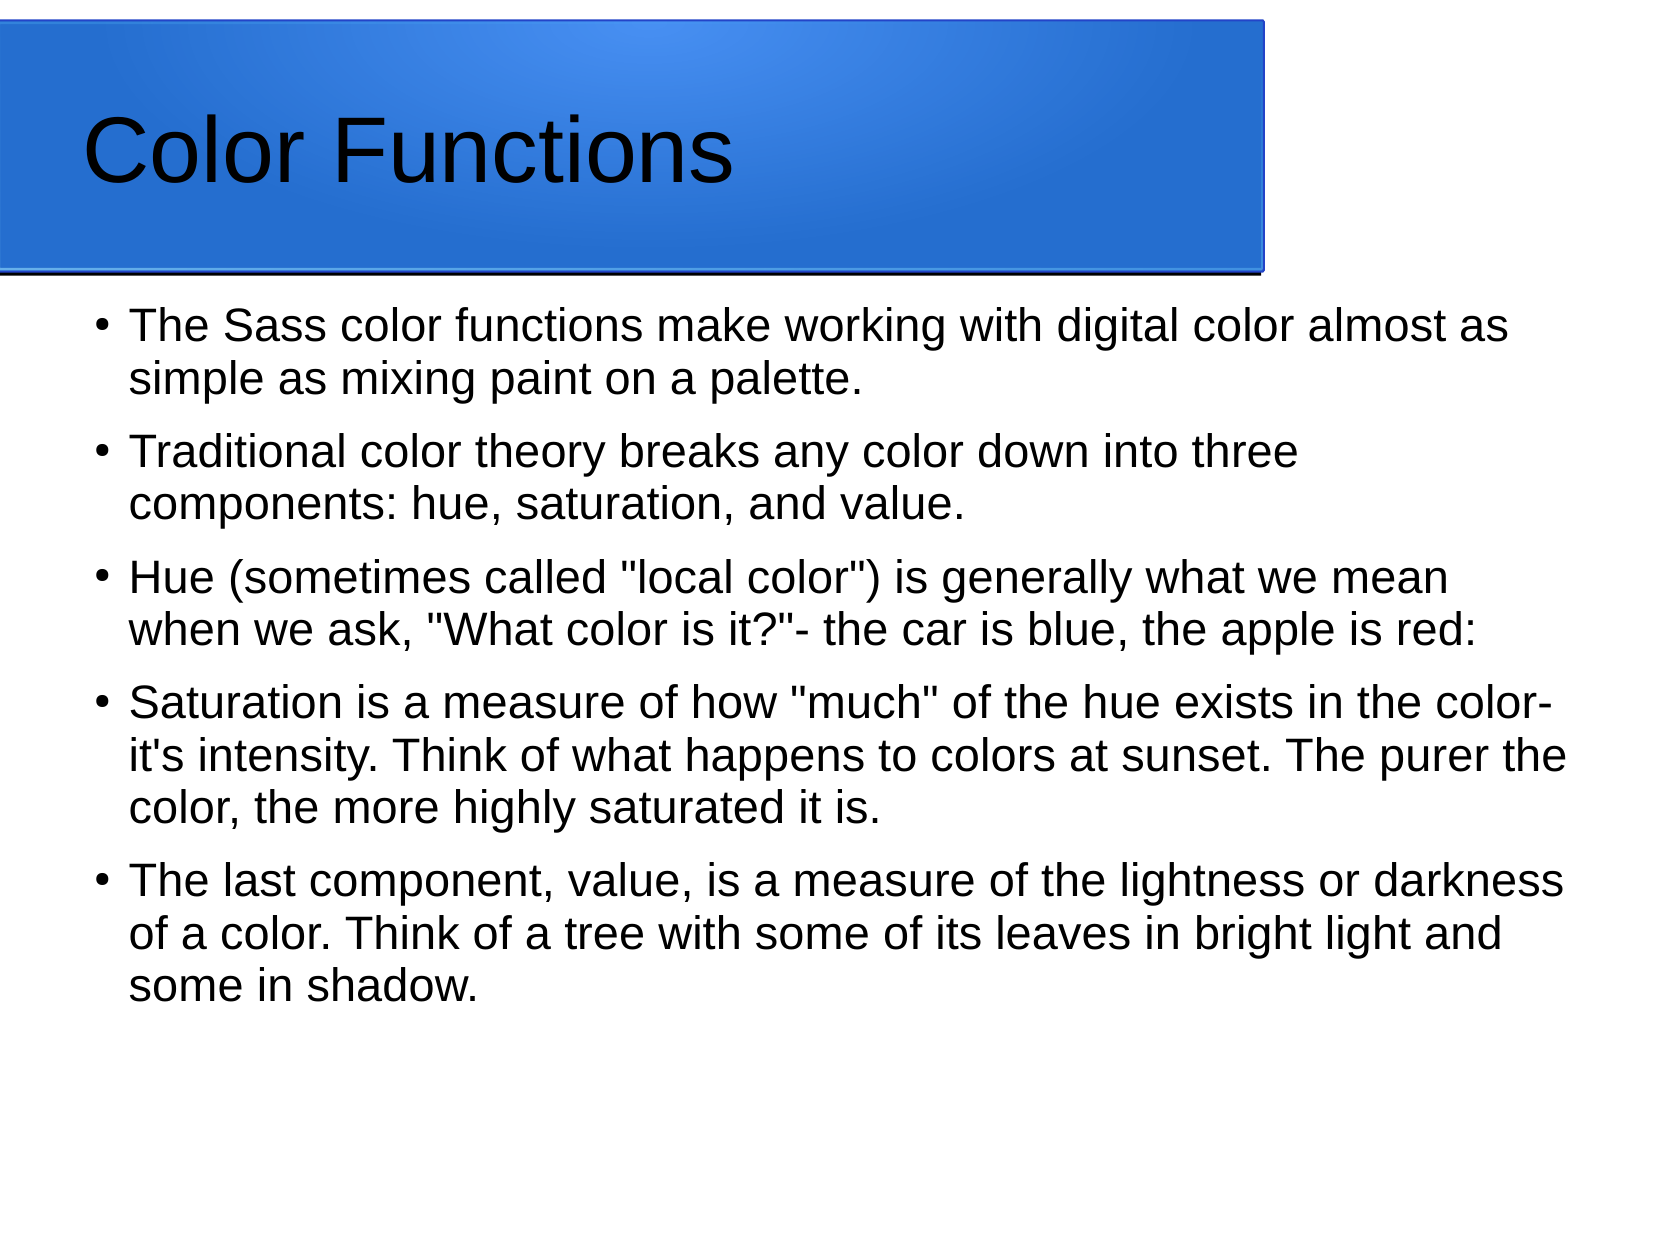

# Color Functions
The Sass color functions make working with digital color almost as simple as mixing paint on a palette.
Traditional color theory breaks any color down into three components: hue, saturation, and value.
Hue (sometimes called "local color") is generally what we mean when we ask, "What color is it?"- the car is blue, the apple is red:
Saturation is a measure of how "much" of the hue exists in the color-it's intensity. Think of what happens to colors at sunset. The purer the color, the more highly saturated it is.
The last component, value, is a measure of the lightness or darkness of a color. Think of a tree with some of its leaves in bright light and some in shadow.